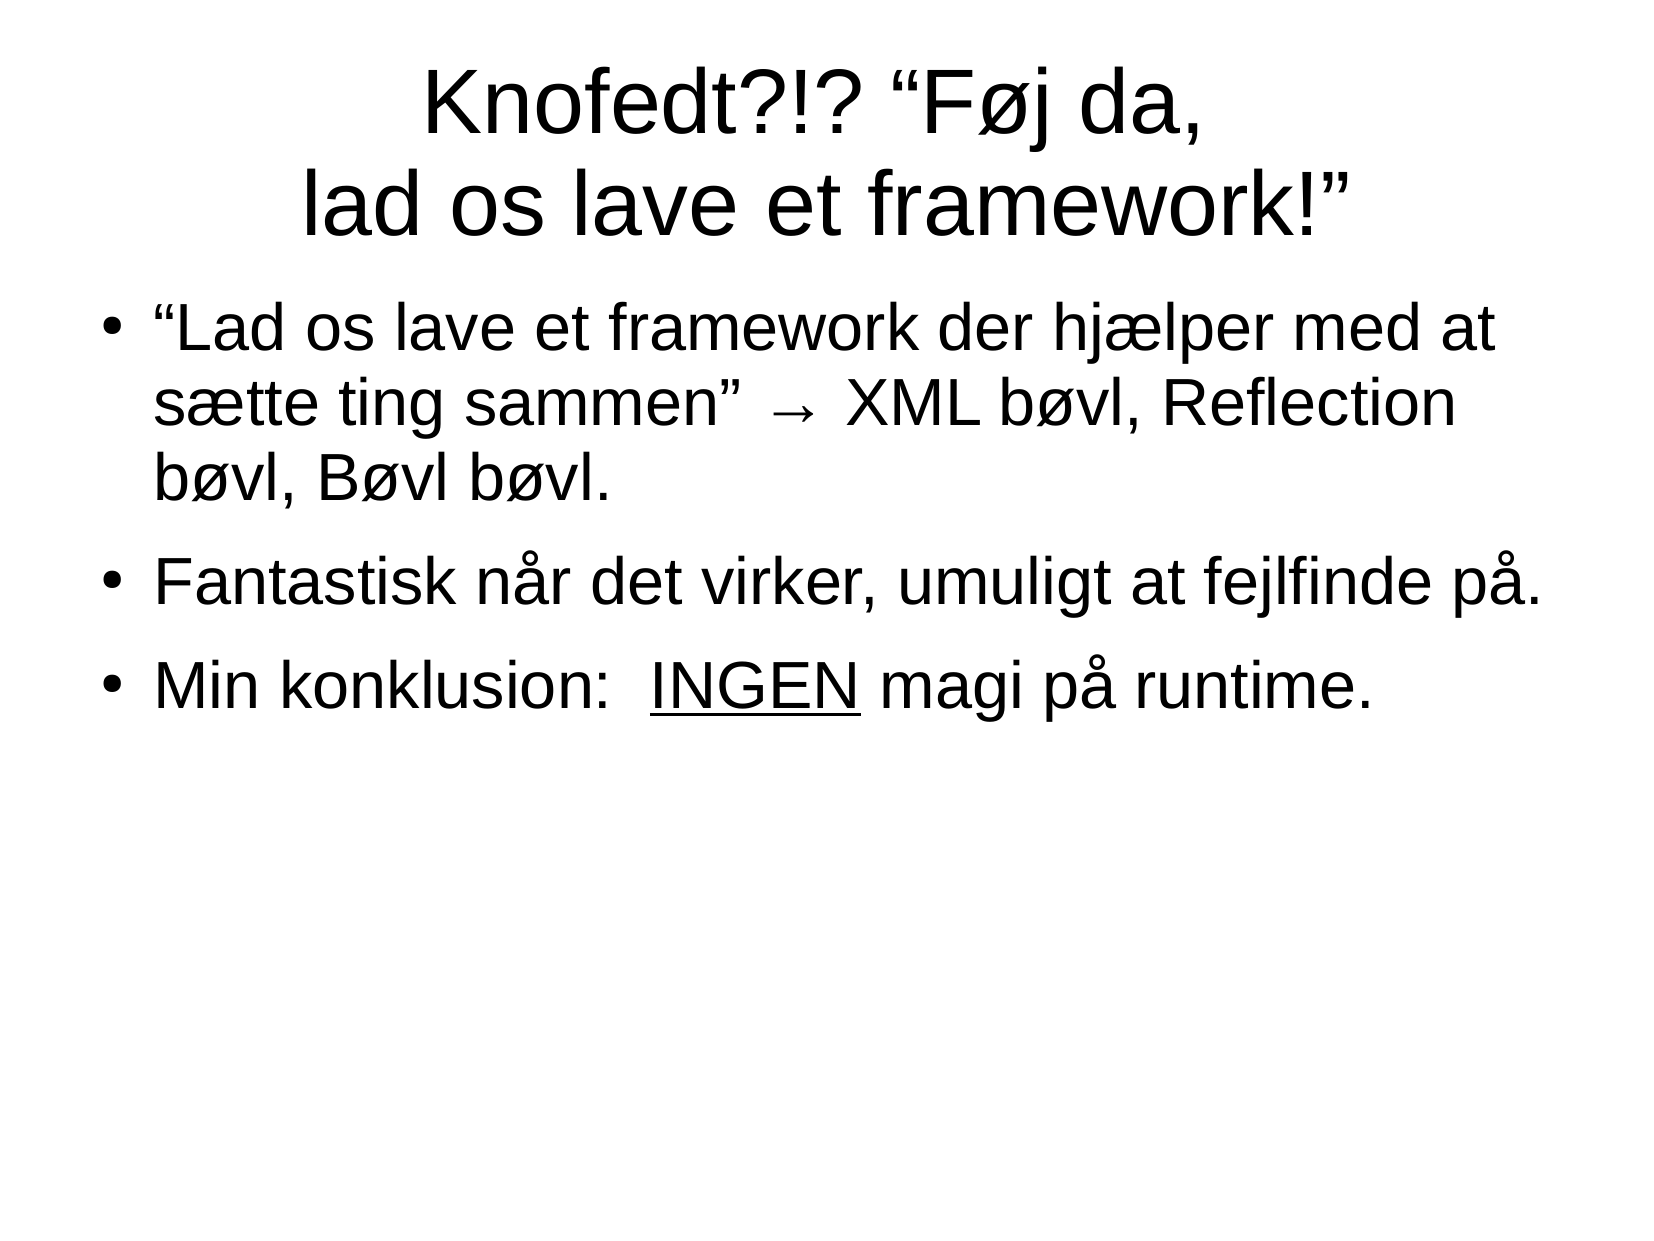

# Knofedt?!? “Føj da, lad os lave et framework!”
“Lad os lave et framework der hjælper med at sætte ting sammen” → XML bøvl, Reflection bøvl, Bøvl bøvl.
Fantastisk når det virker, umuligt at fejlfinde på.
Min konklusion: INGEN magi på runtime.